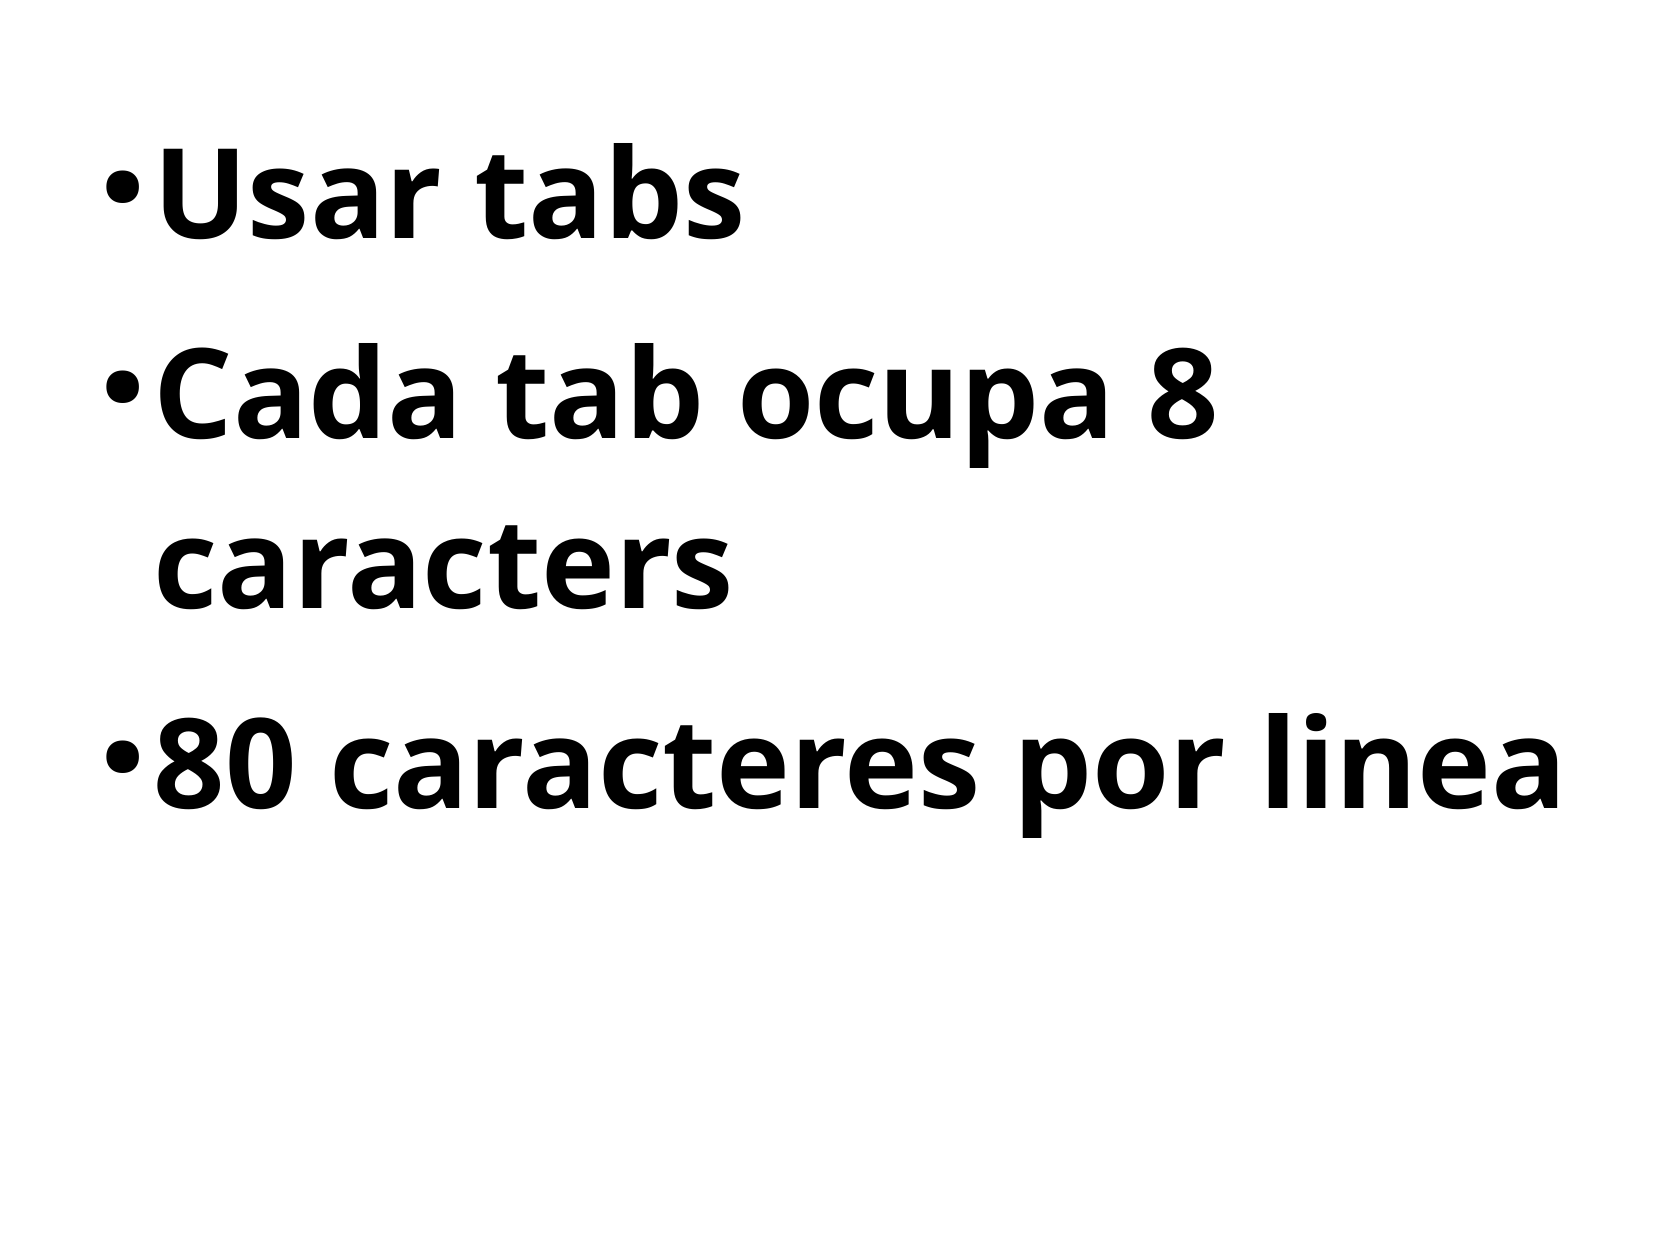

# Usar tabs
Cada tab ocupa 8 caracters
80 caracteres por linea